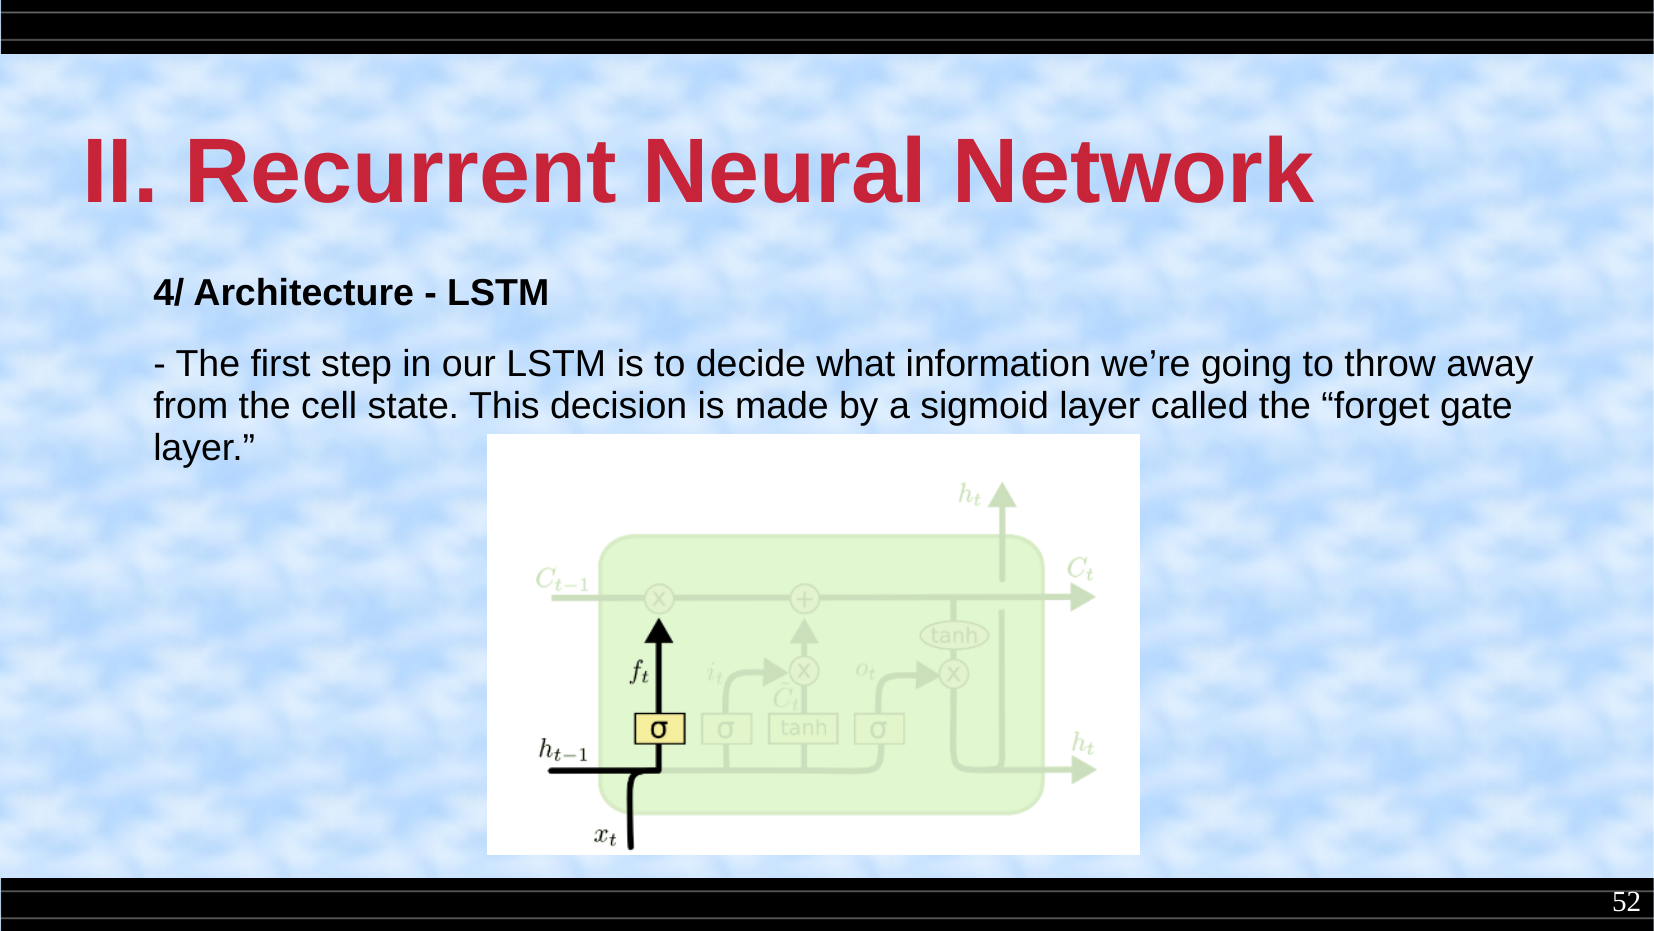

# II. Recurrent Neural Network
4/ Architecture - LSTM
- The first step in our LSTM is to decide what information we’re going to throw away from the cell state. This decision is made by a sigmoid layer called the “forget gate layer.”